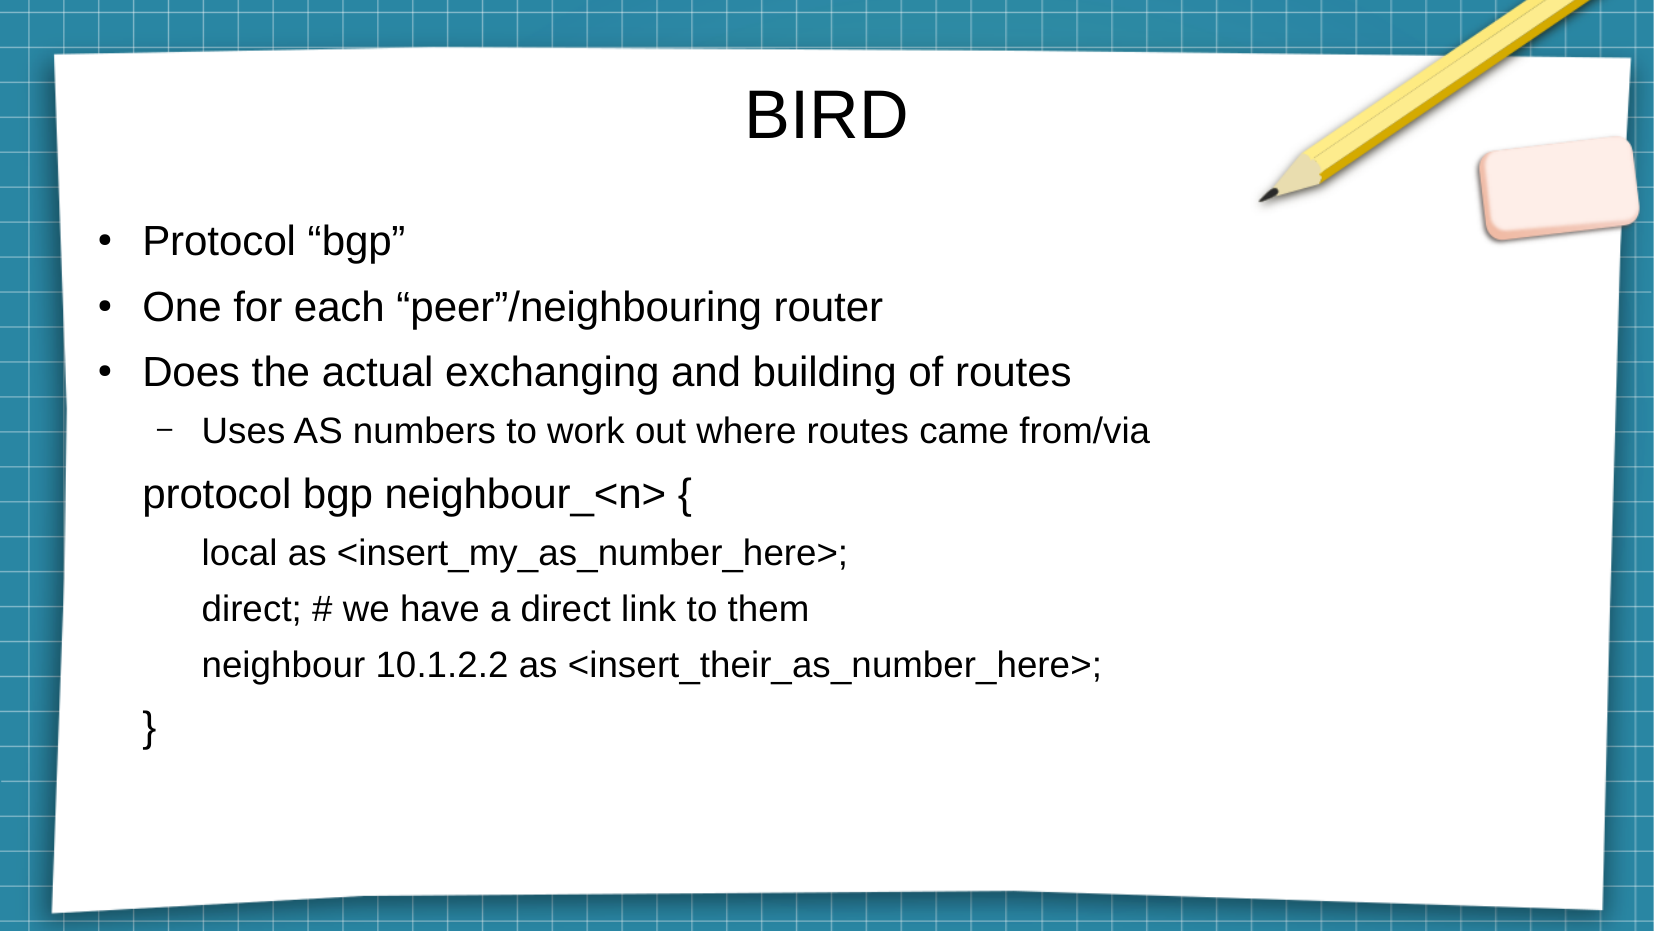

# BIRD
Protocol “bgp”
One for each “peer”/neighbouring router
Does the actual exchanging and building of routes
Uses AS numbers to work out where routes came from/via
protocol bgp neighbour_<n> {
local as <insert_my_as_number_here>;
direct; # we have a direct link to them
neighbour 10.1.2.2 as <insert_their_as_number_here>;
}